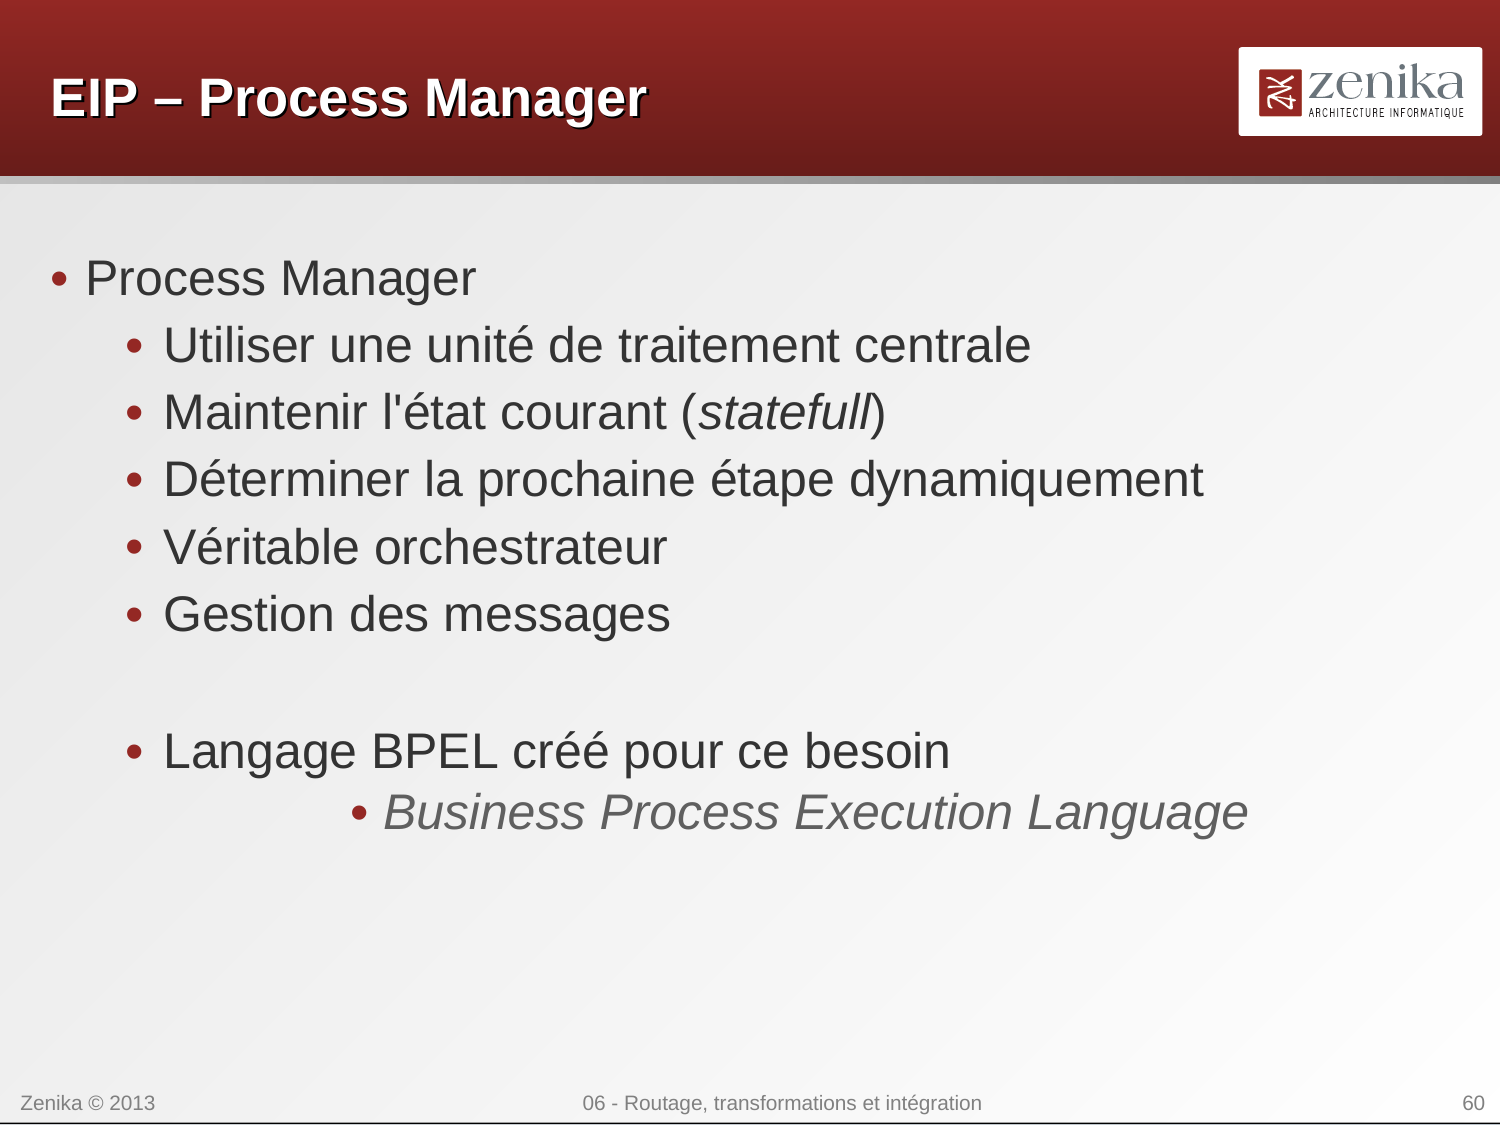

# EIP – Process Manager
Process Manager
Utiliser une unité de traitement centrale
Maintenir l'état courant (statefull)
Déterminer la prochaine étape dynamiquement
Véritable orchestrateur
Gestion des messages
Langage BPEL créé pour ce besoin
 Business Process Execution Language